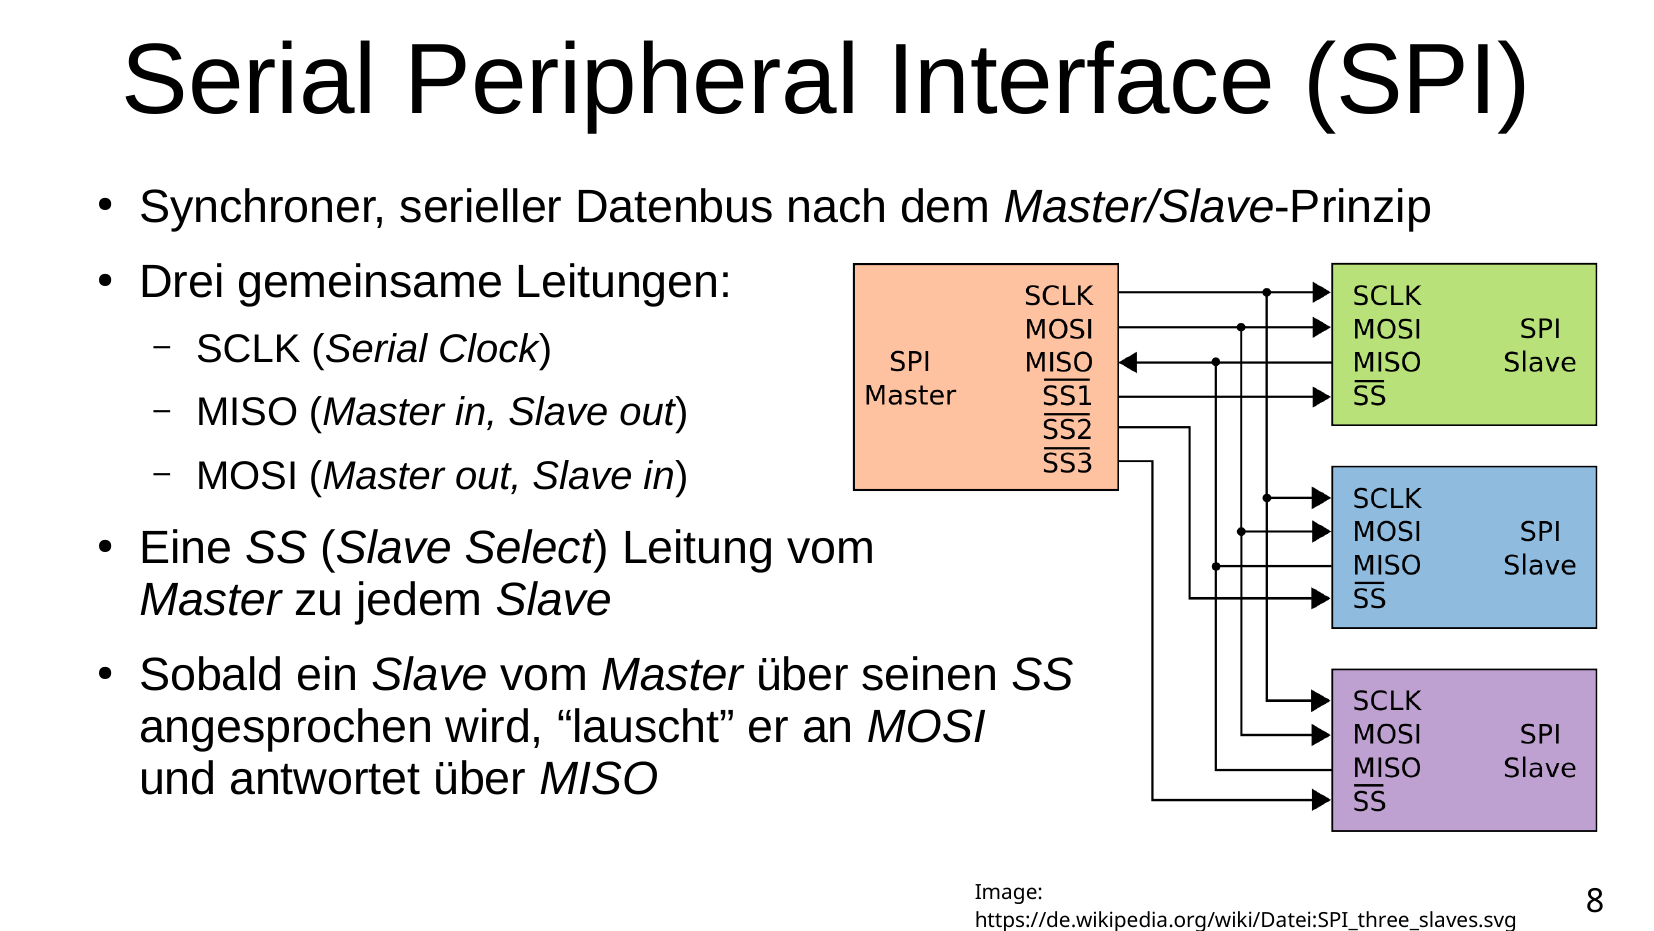

# Serial Peripheral Interface (SPI)
Synchroner, serieller Datenbus nach dem Master/Slave-Prinzip
Drei gemeinsame Leitungen:
SCLK (Serial Clock)
MISO (Master in, Slave out)
MOSI (Master out, Slave in)
Eine SS (Slave Select) Leitung vom
Master zu jedem Slave
Sobald ein Slave vom Master über seinen SS
angesprochen wird, “lauscht” er an MOSI
und antwortet über MISO
Image: https://de.wikipedia.org/wiki/Datei:SPI_three_slaves.svg